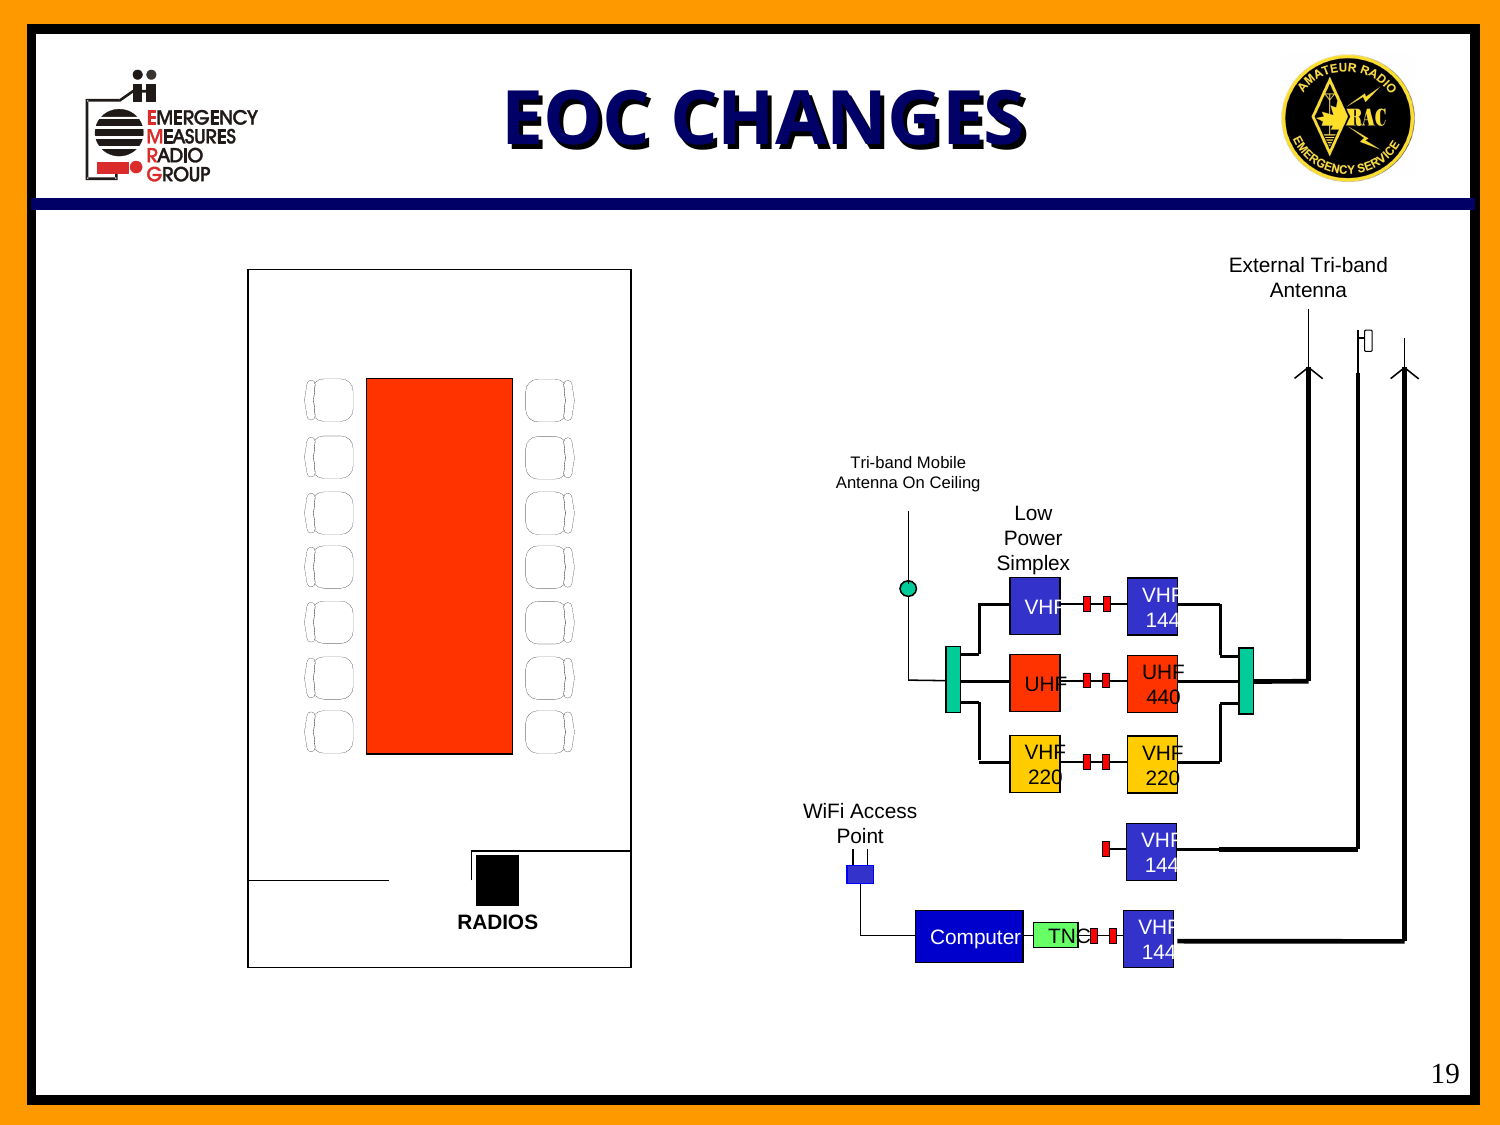

EOC CHANGES
External Tri-band Antenna
Tri-band Mobile Antenna On Ceiling
Low Power
Simplex
VHF
VHF
144
UHF
UHF
440
VHF
220
VHF
220
VHF
144
WiFi Access Point
Computer
VHF
144
TNC
RADIOS
19